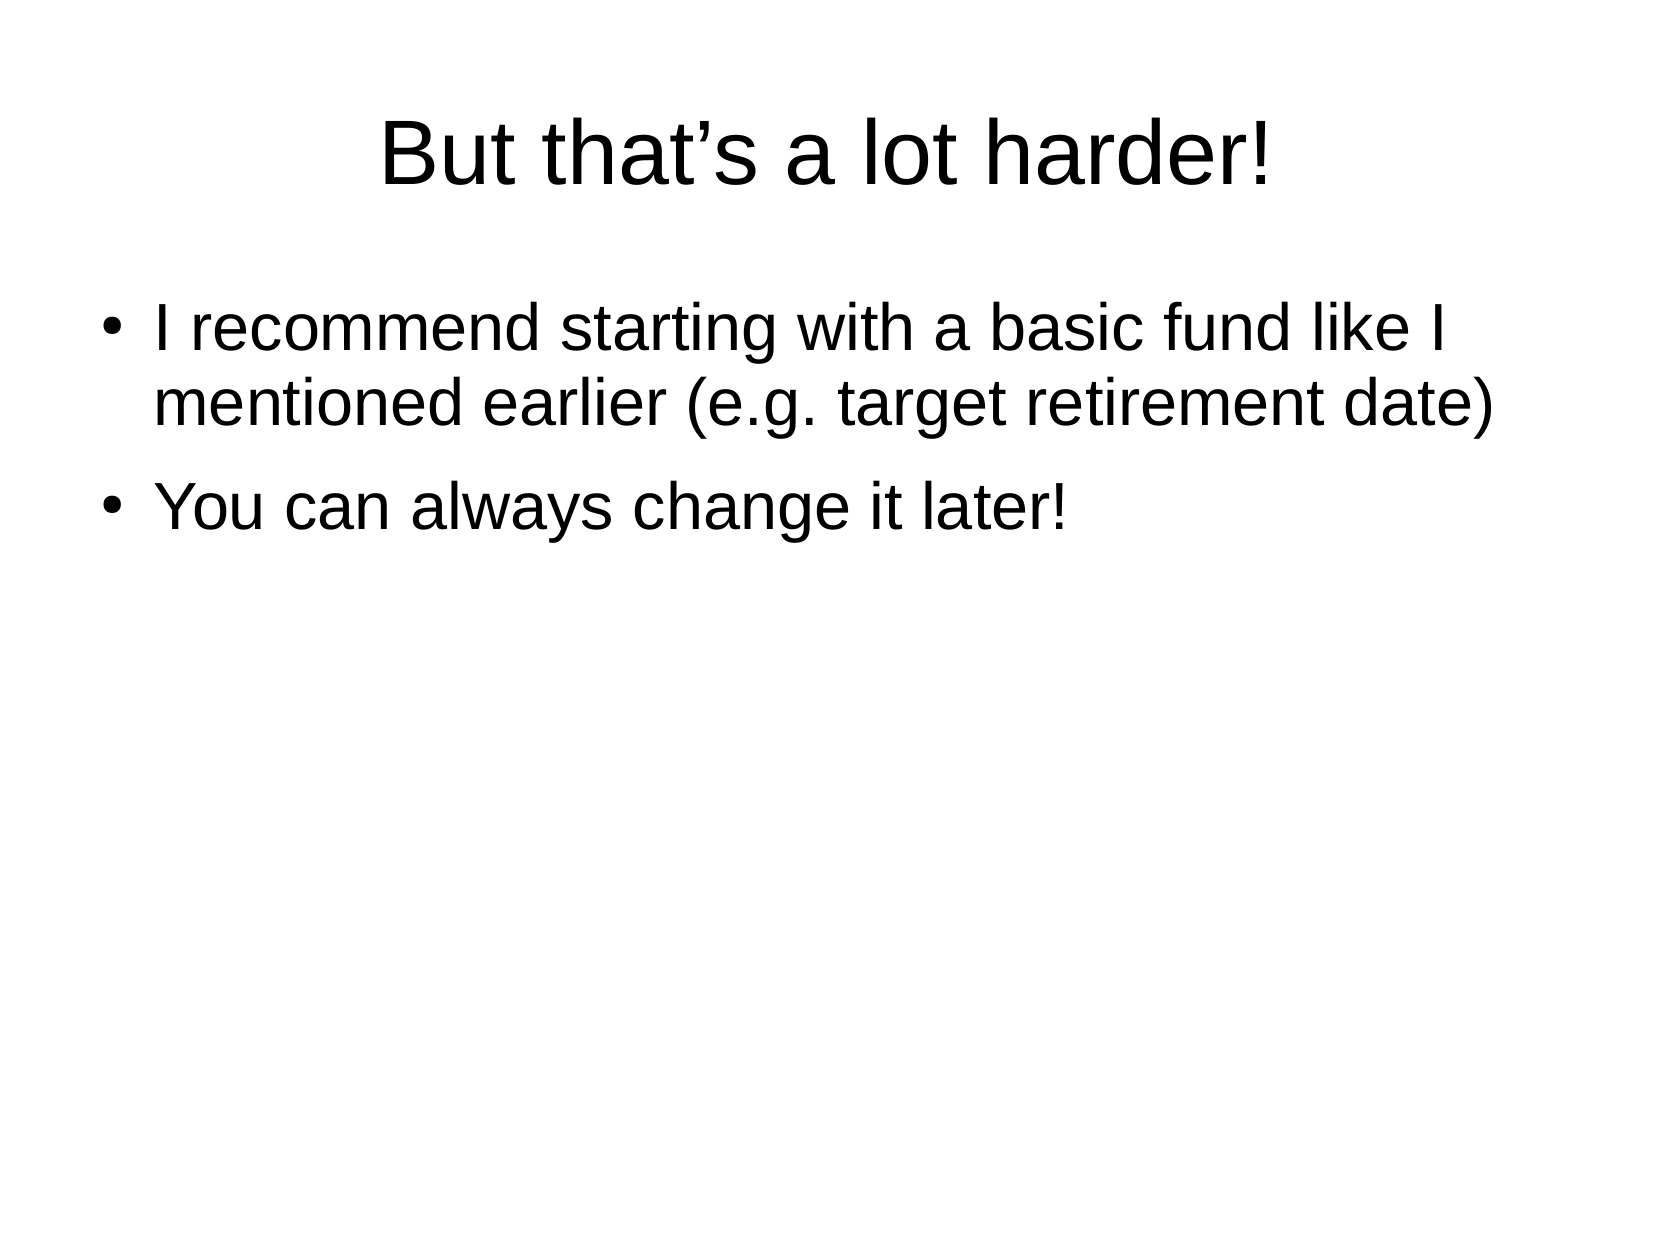

# But that’s a lot harder!
I recommend starting with a basic fund like I mentioned earlier (e.g. target retirement date)
You can always change it later!